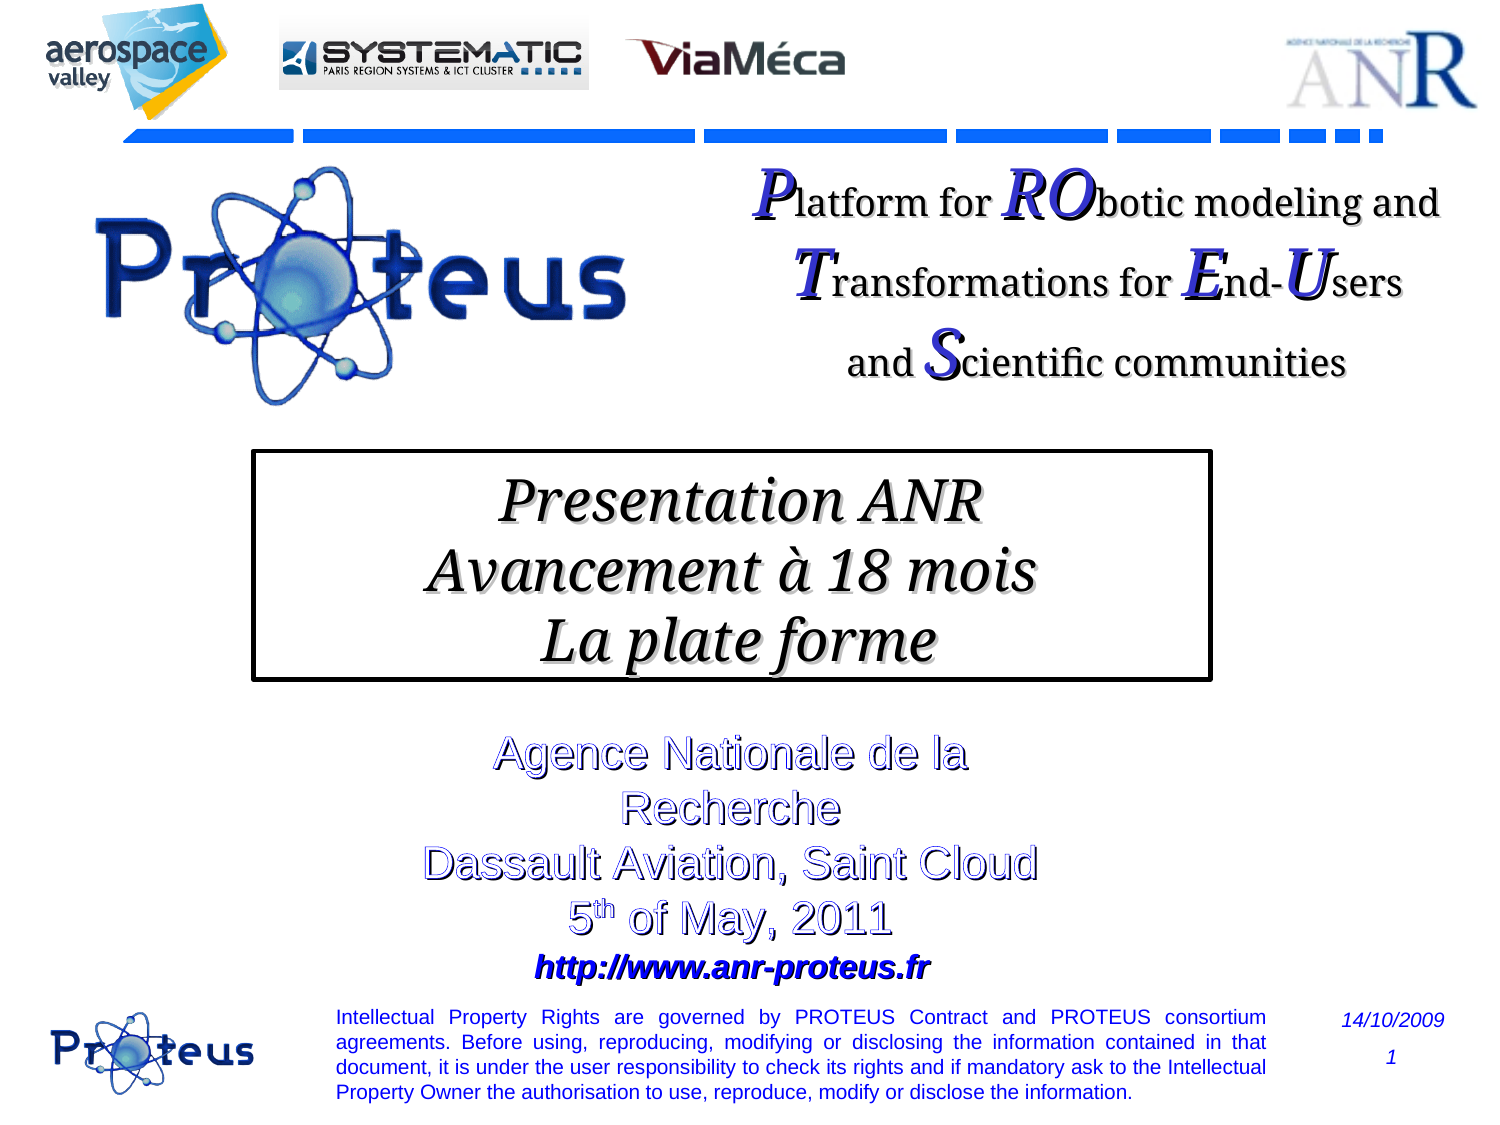

Platform for RObotic modeling and
Transformations for End-Users
and Scientific communities
Presentation ANR
Avancement à 18 mois
 La plate forme
Agence Nationale de la Recherche
Dassault Aviation, Saint Cloud
5th of May, 2011
http://www.anr-proteus.fr